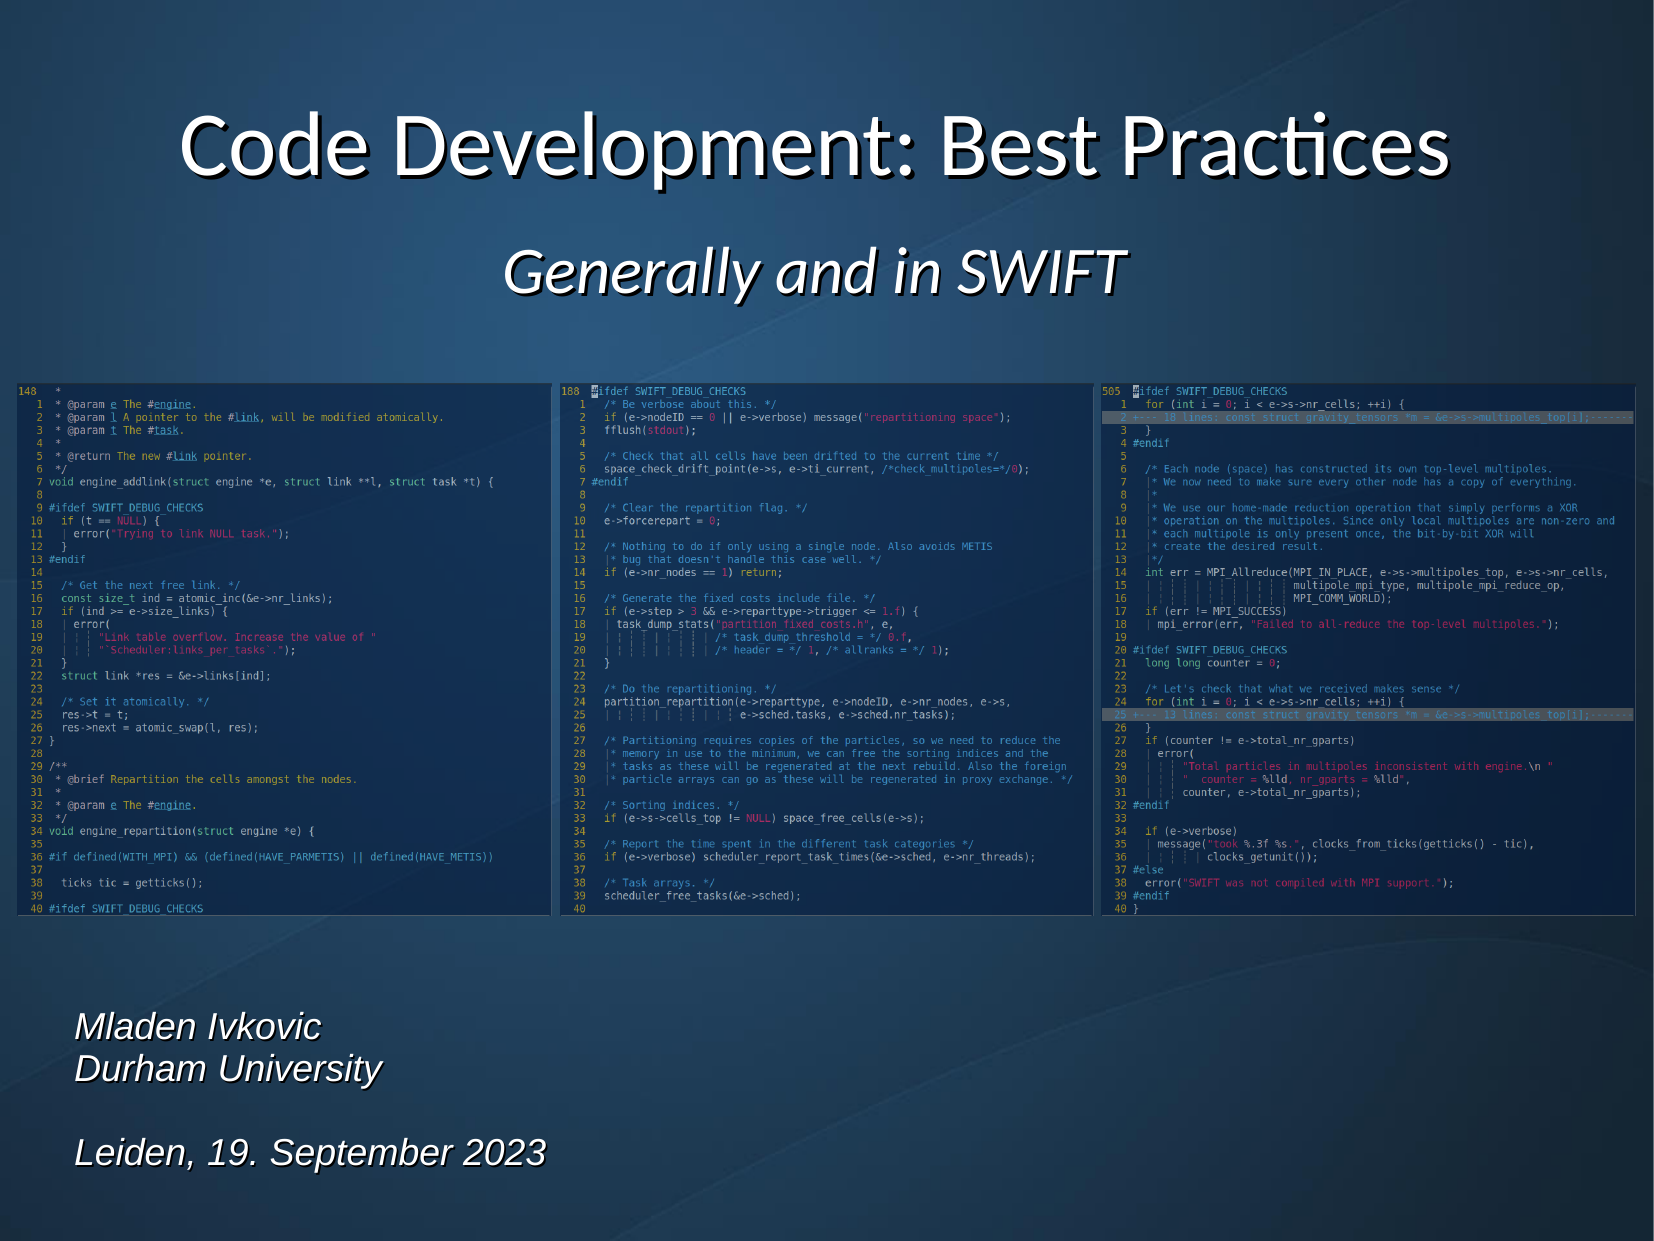

# Code Development: Best Practices
Generally and in SWIFT
Mladen Ivkovic
Durham University
Leiden, 19. September 2023